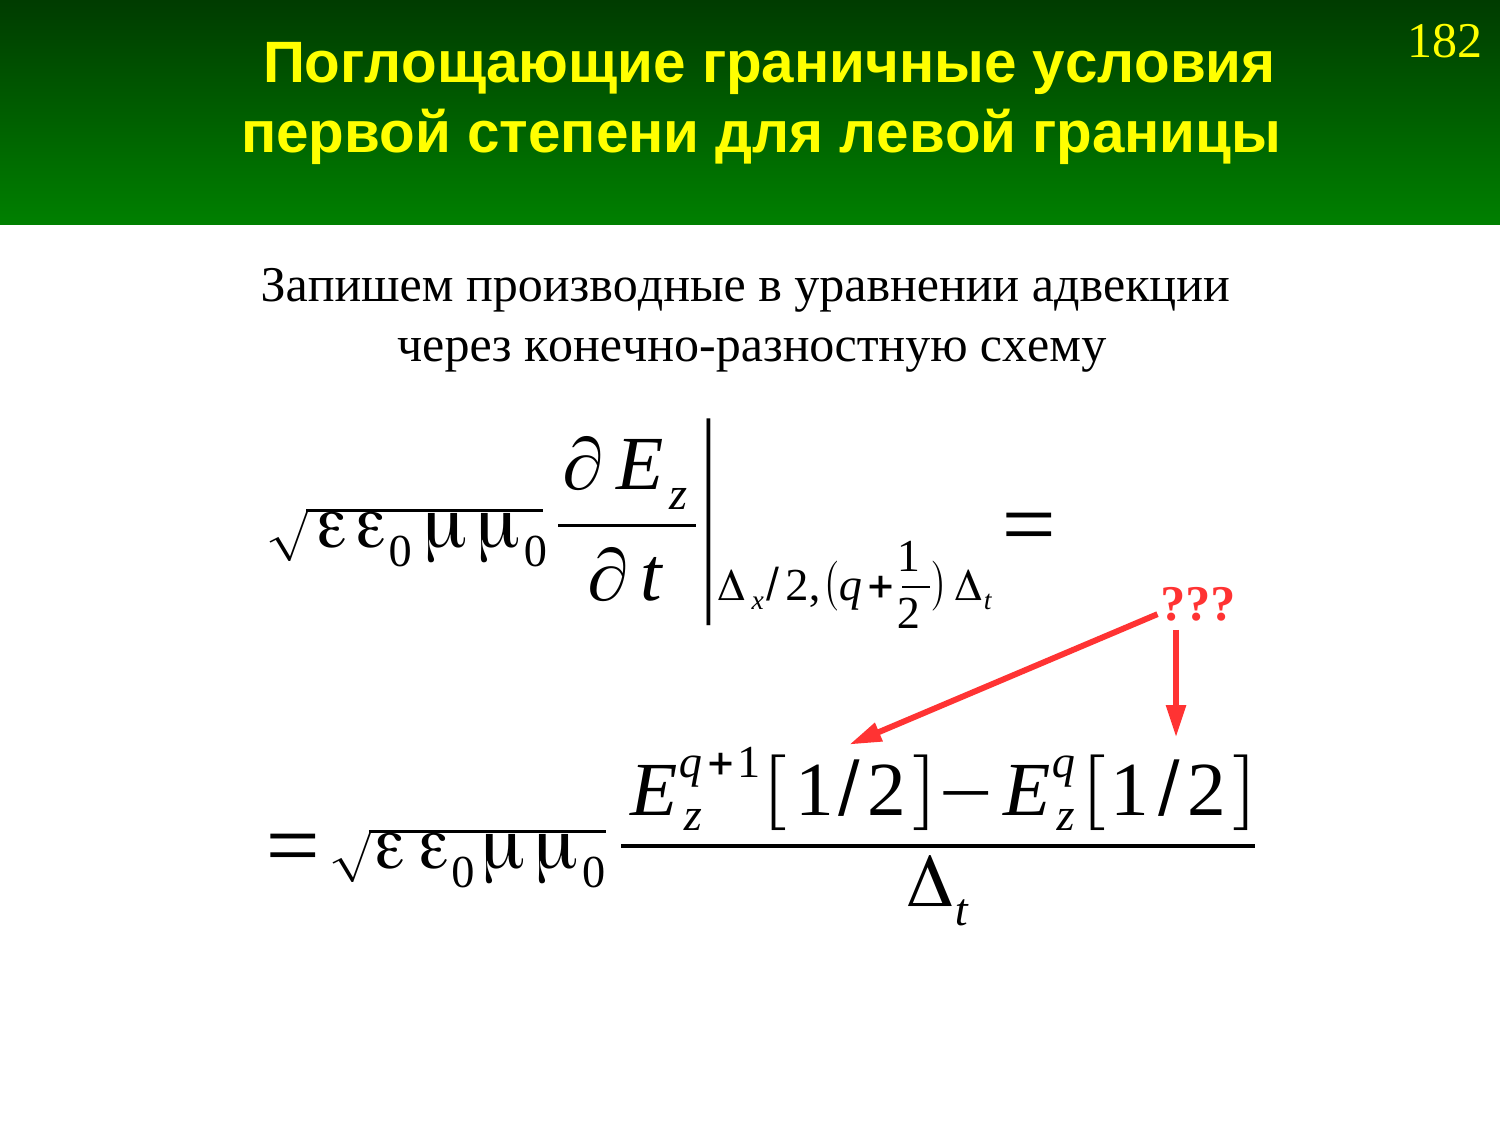

# Поглощающие граничные условия первой степени для левой границы
Запишем производные в уравнении адвекции
через конечно-разностную схему
???